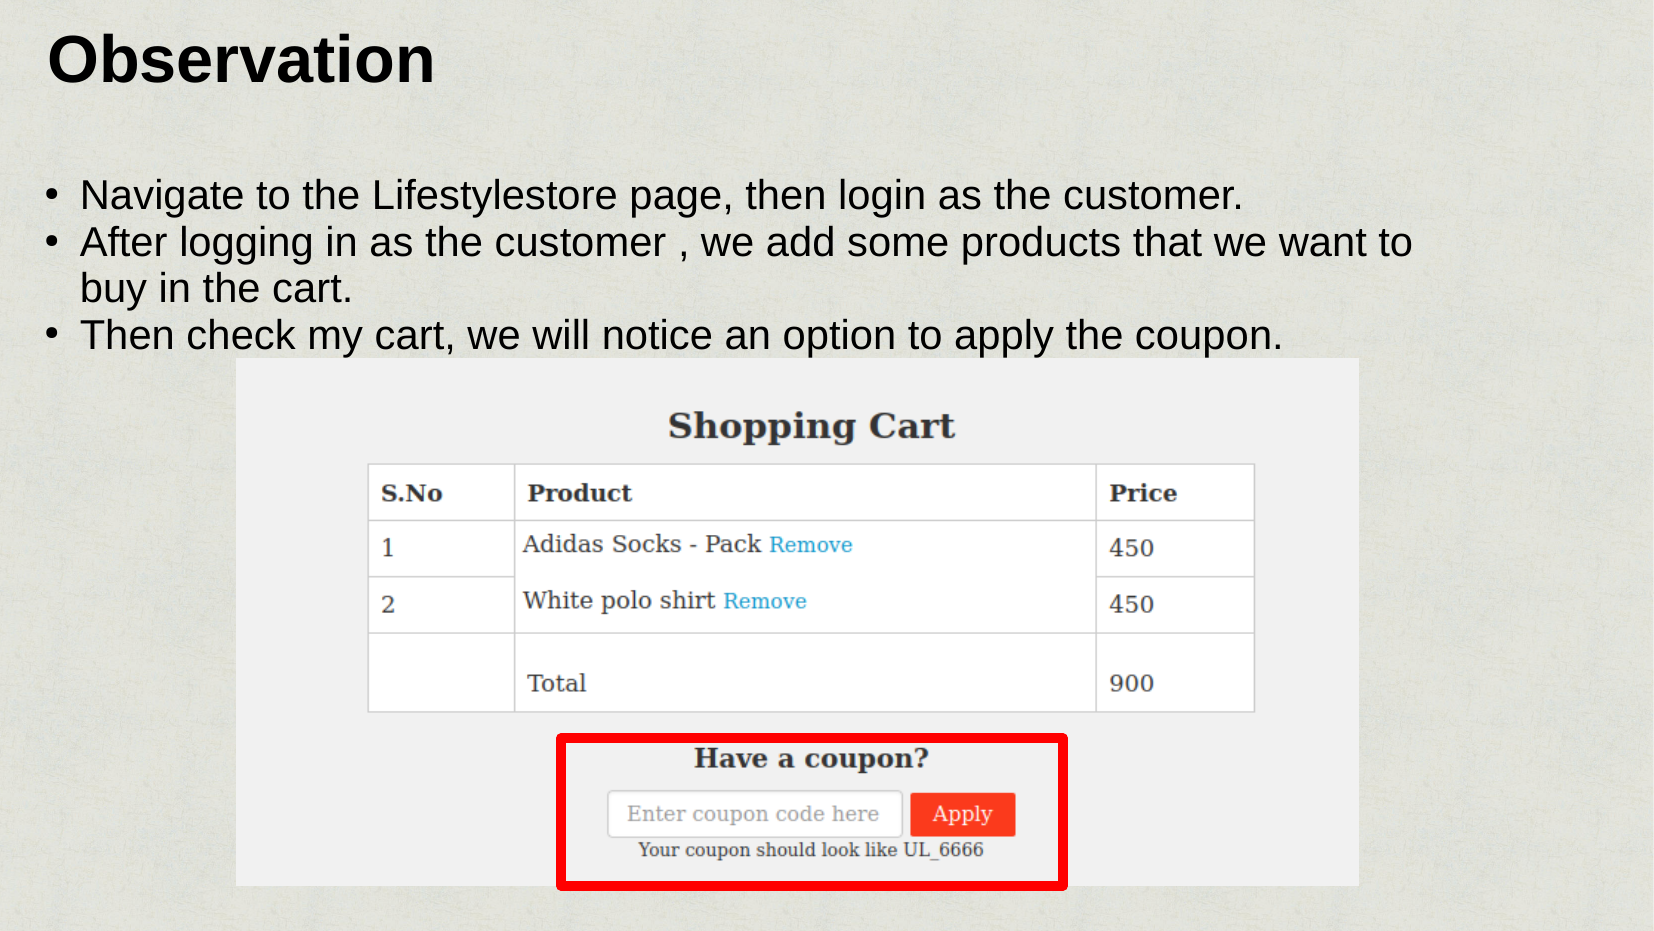

# Observation
Navigate to the Lifestylestore page, then login as the customer.
After logging in as the customer , we add some products that we want to buy in the cart.
Then check my cart, we will notice an option to apply the coupon.